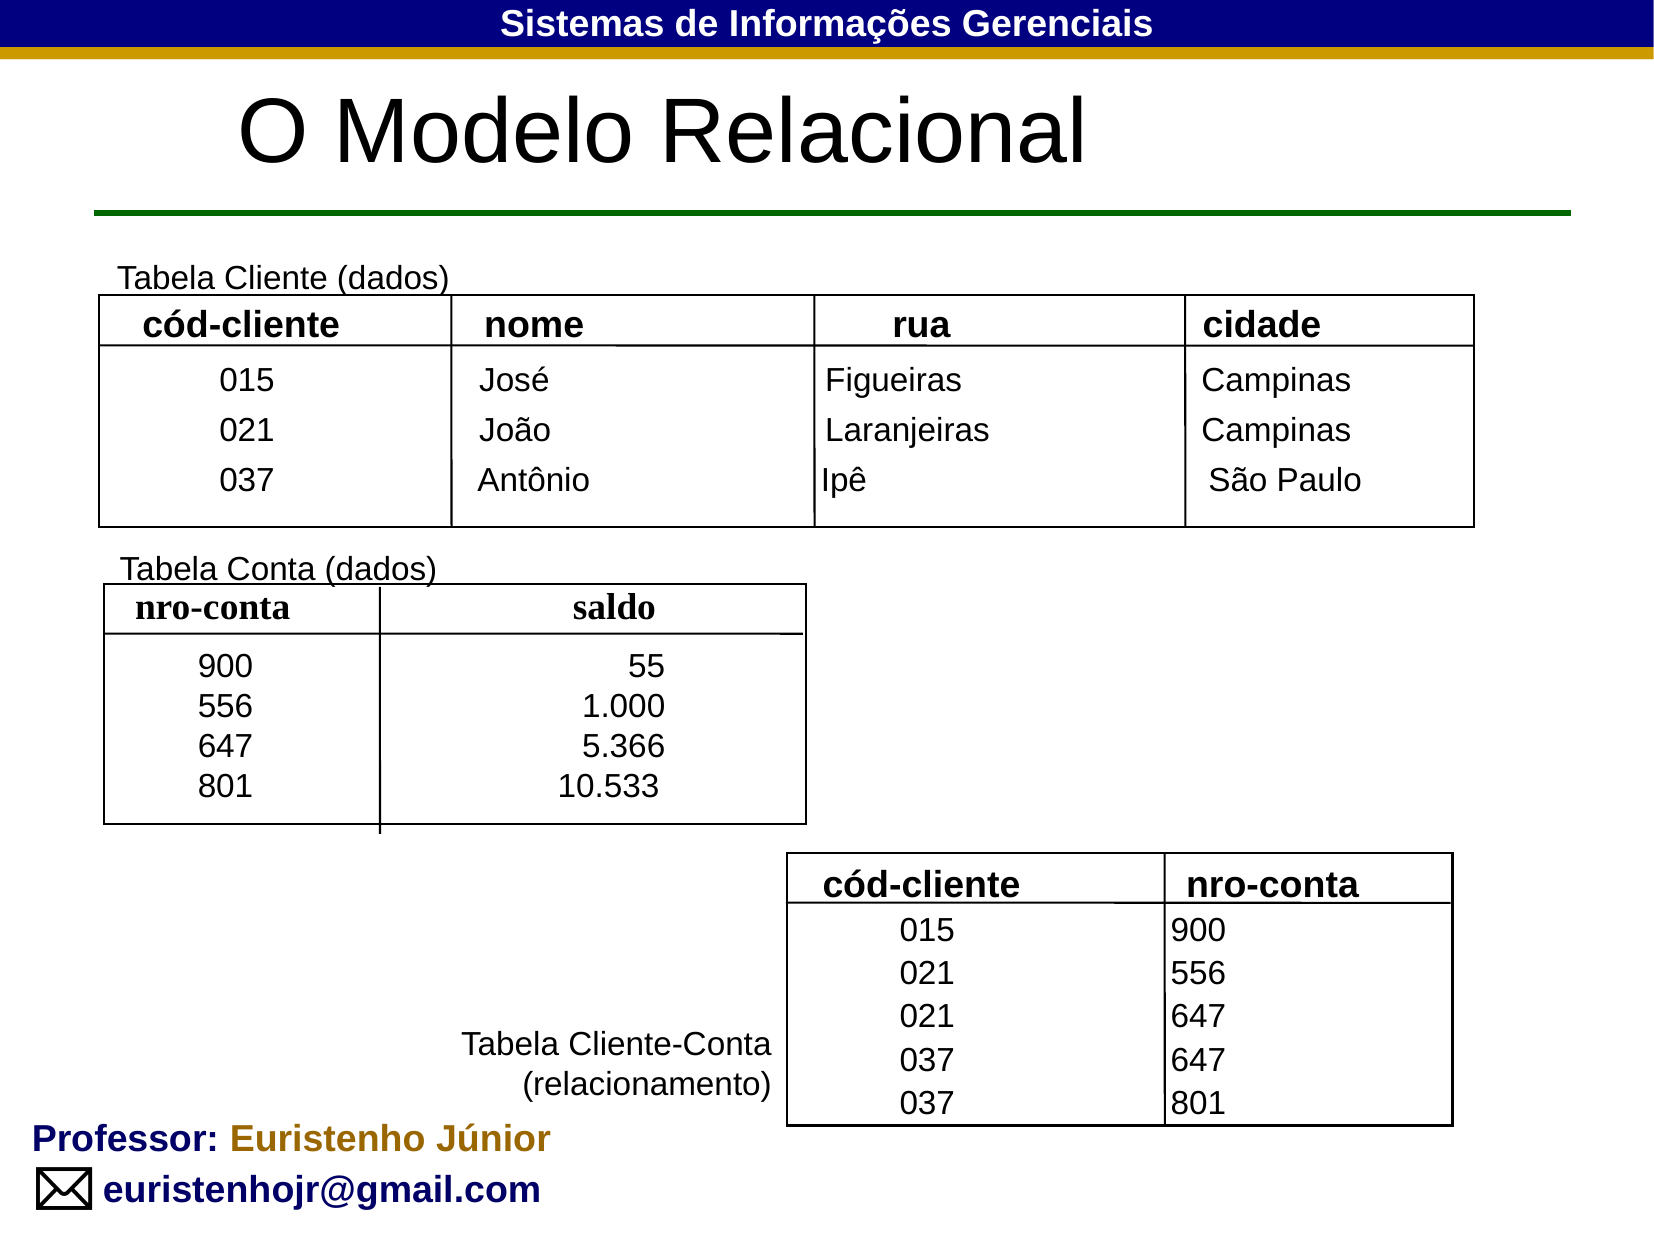

Empreendedorismo
Sistemas de Informações Gerenciais
# O Modelo Relacional
Tabela Cliente (dados)‏
cód-cliente	 nome 		rua		 cidade
	015		 José		 Figueiras 	 Campinas
	021		 João		 Laranjeiras 	 Campinas
	037		 Antônio Ipê	 	 São Paulo
Tabela Conta (dados)‏
nro-conta	saldo
	900	 55
	556	 1.000
	647	 5.366
	801 10.533
cód-cliente	 nro-conta
	015	 900
	021	 556
	021	 647
	037	 647
	037	 801
Tabela Cliente-Conta (relacionamento)‏
Professor: Euristenho Júnior
euristenhojr@gmail.com